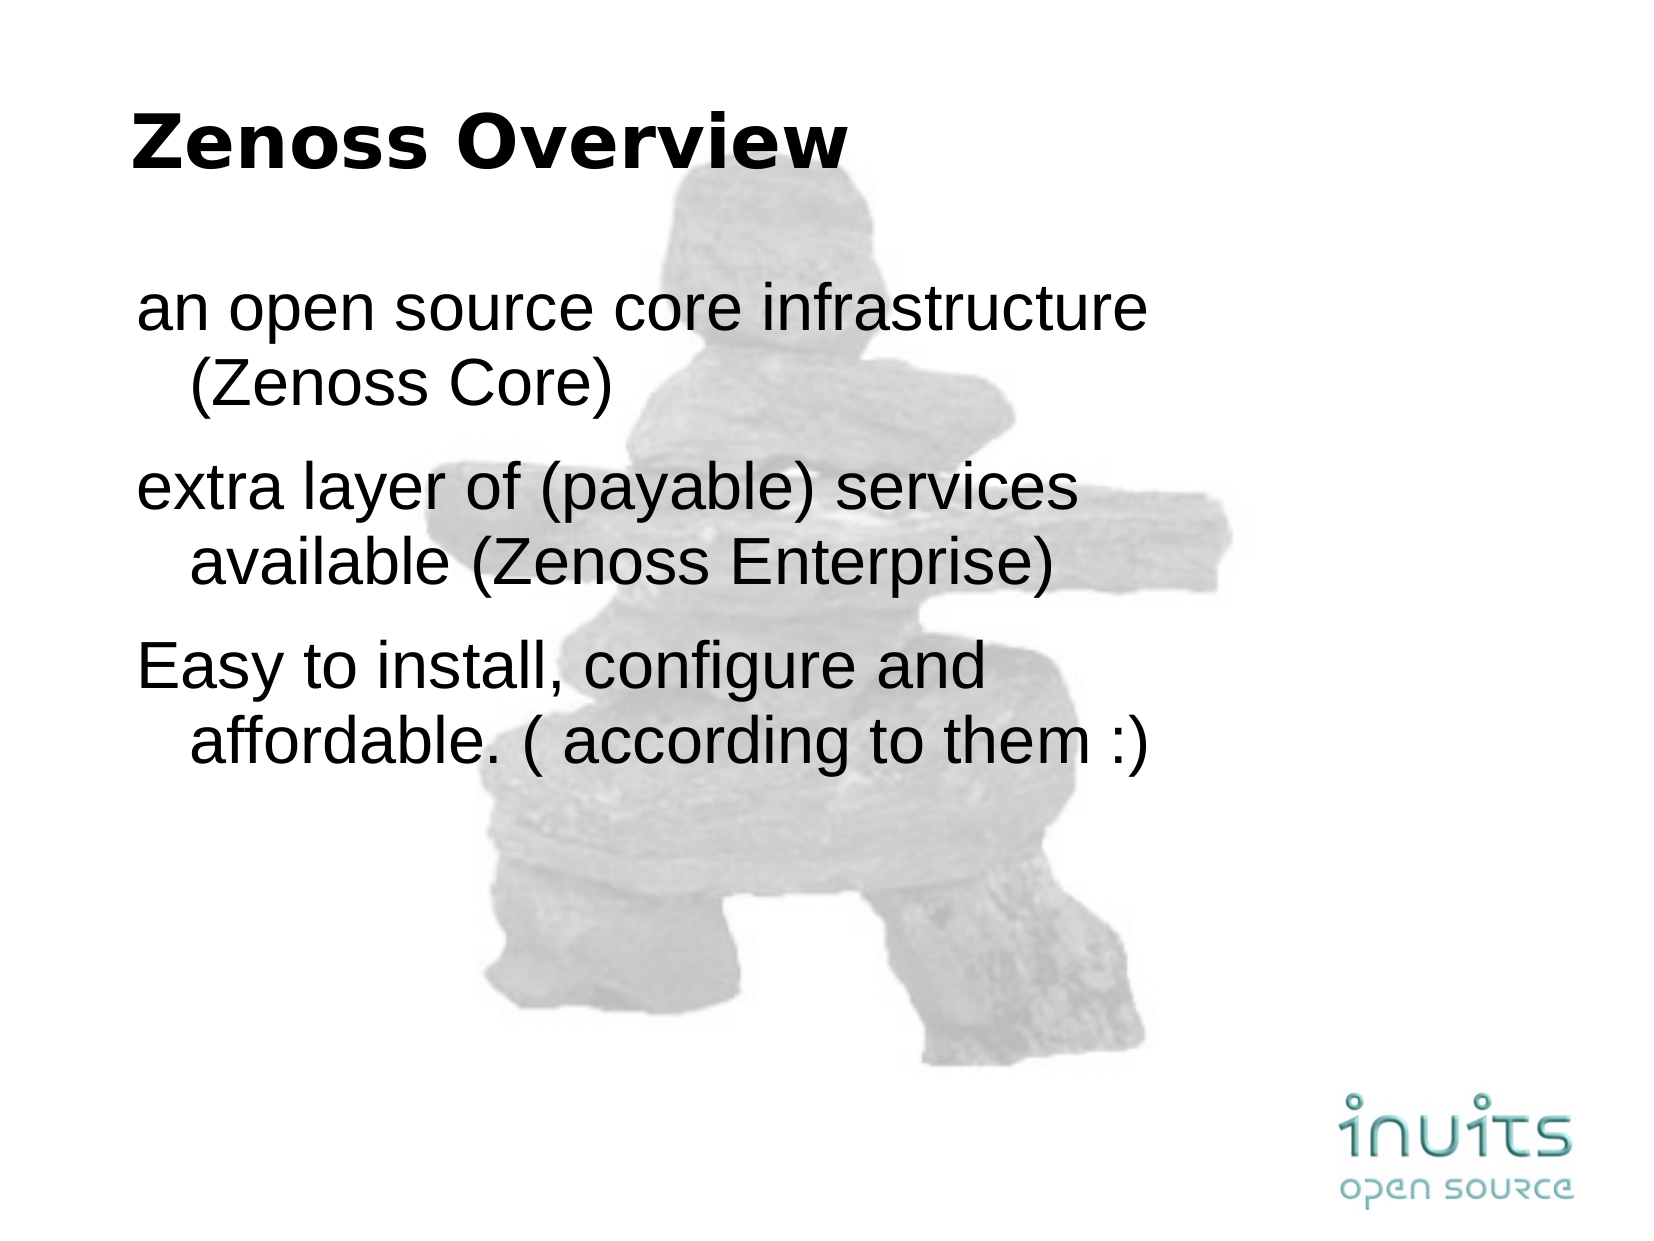

# Zenoss Overview
an open source core infrastructure (Zenoss Core)
extra layer of (payable) services available (Zenoss Enterprise)
Easy to install, configure and affordable. ( according to them :)
41